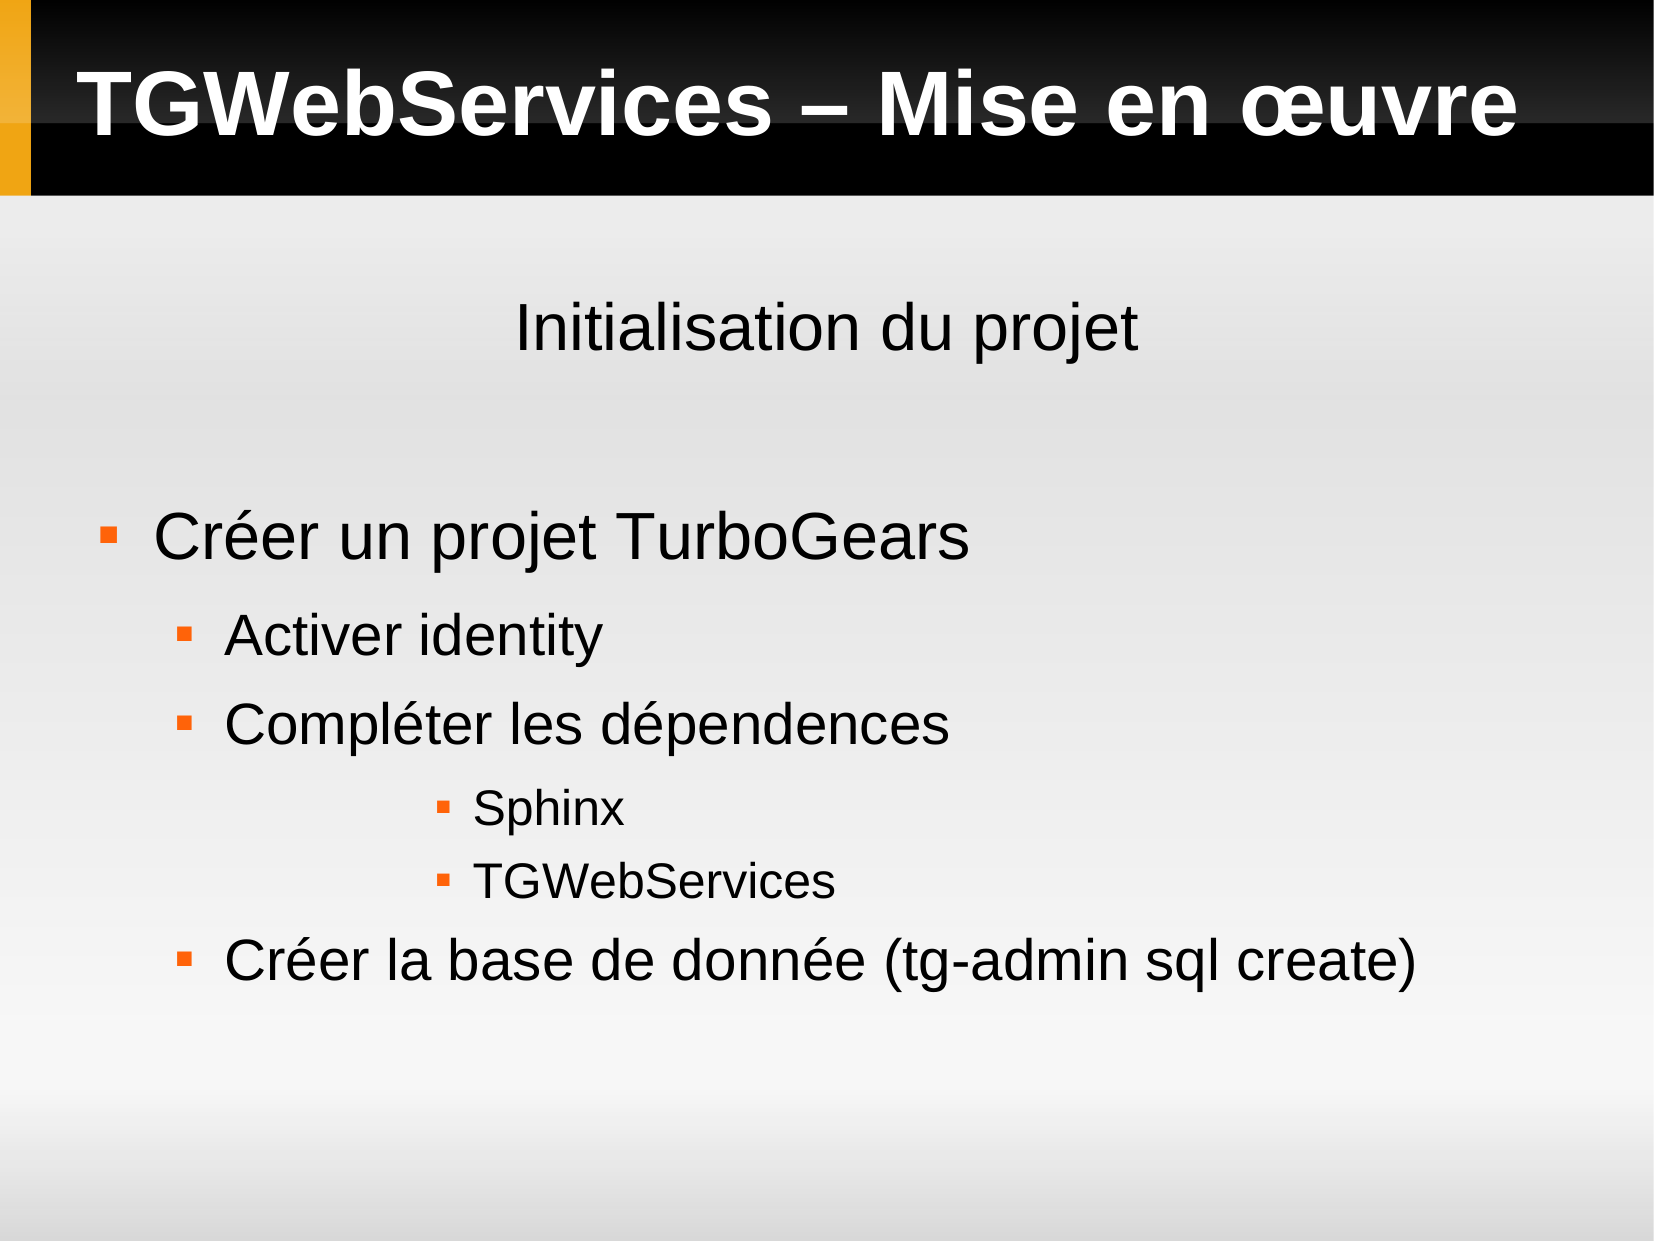

# TGWebServices – Mise en œuvre
Initialisation du projet
Créer un projet TurboGears
Activer identity
Compléter les dépendences
Sphinx
TGWebServices
Créer la base de donnée (tg-admin sql create)